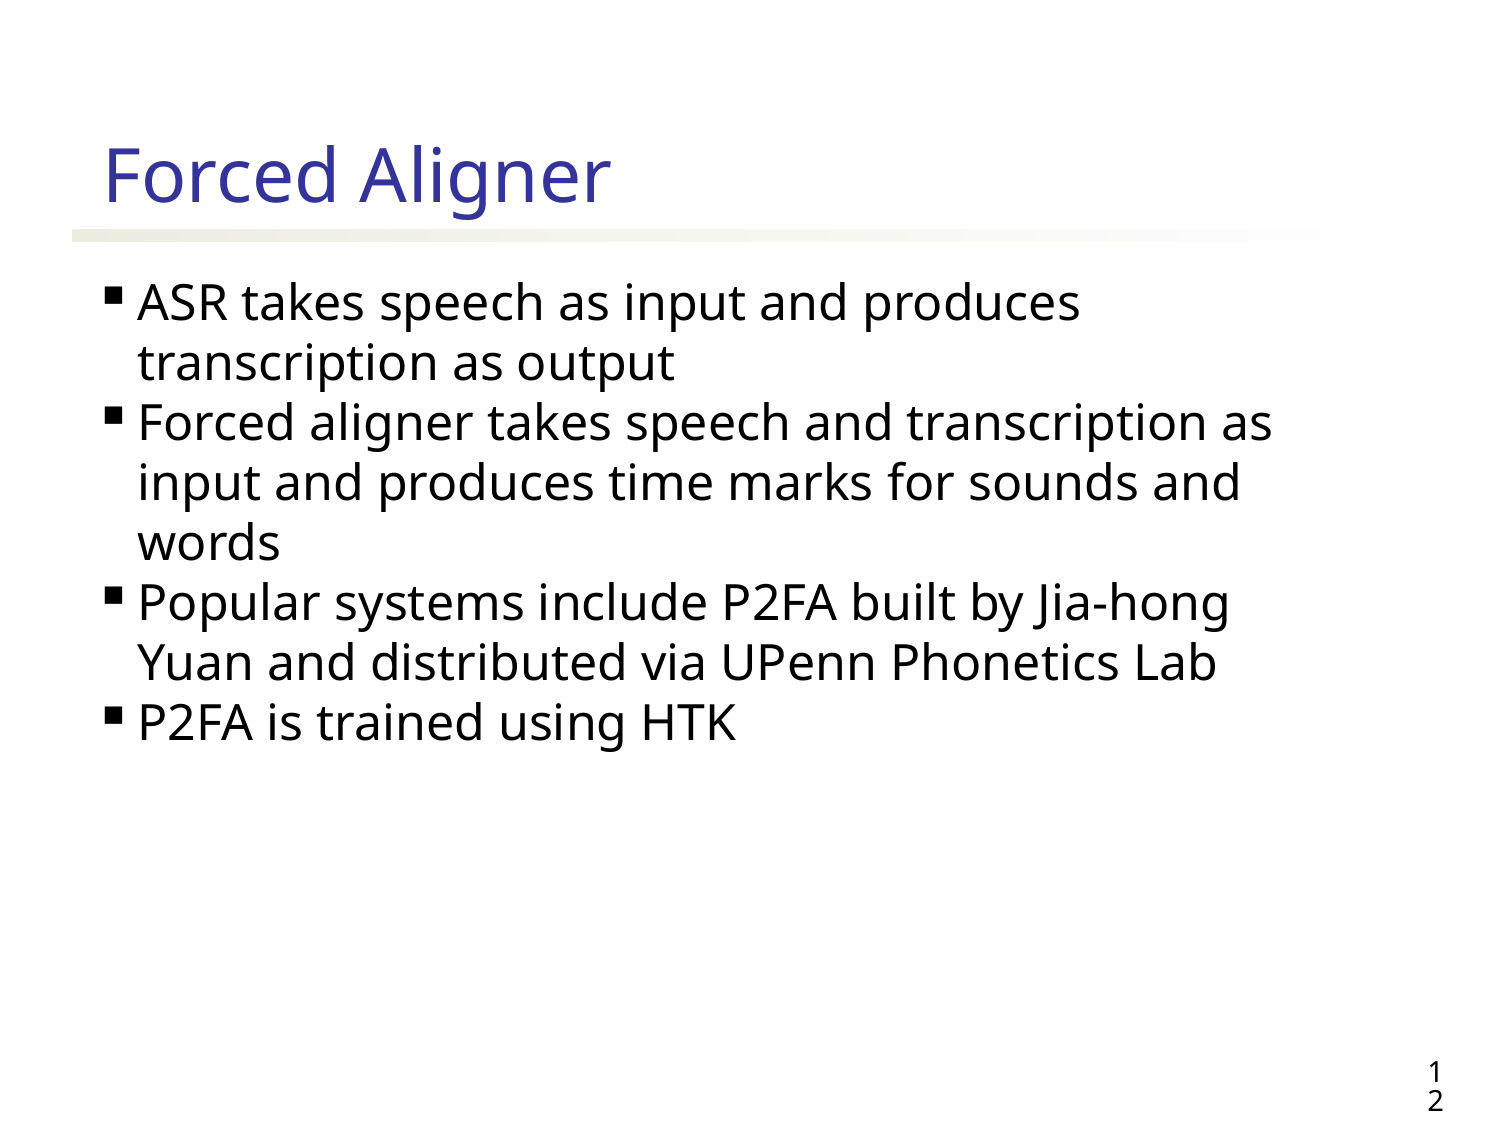

Forced Aligner
ASR takes speech as input and produces transcription as output
Forced aligner takes speech and transcription as input and produces time marks for sounds and words
Popular systems include P2FA built by Jia-hong Yuan and distributed via UPenn Phonetics Lab
P2FA is trained using HTK